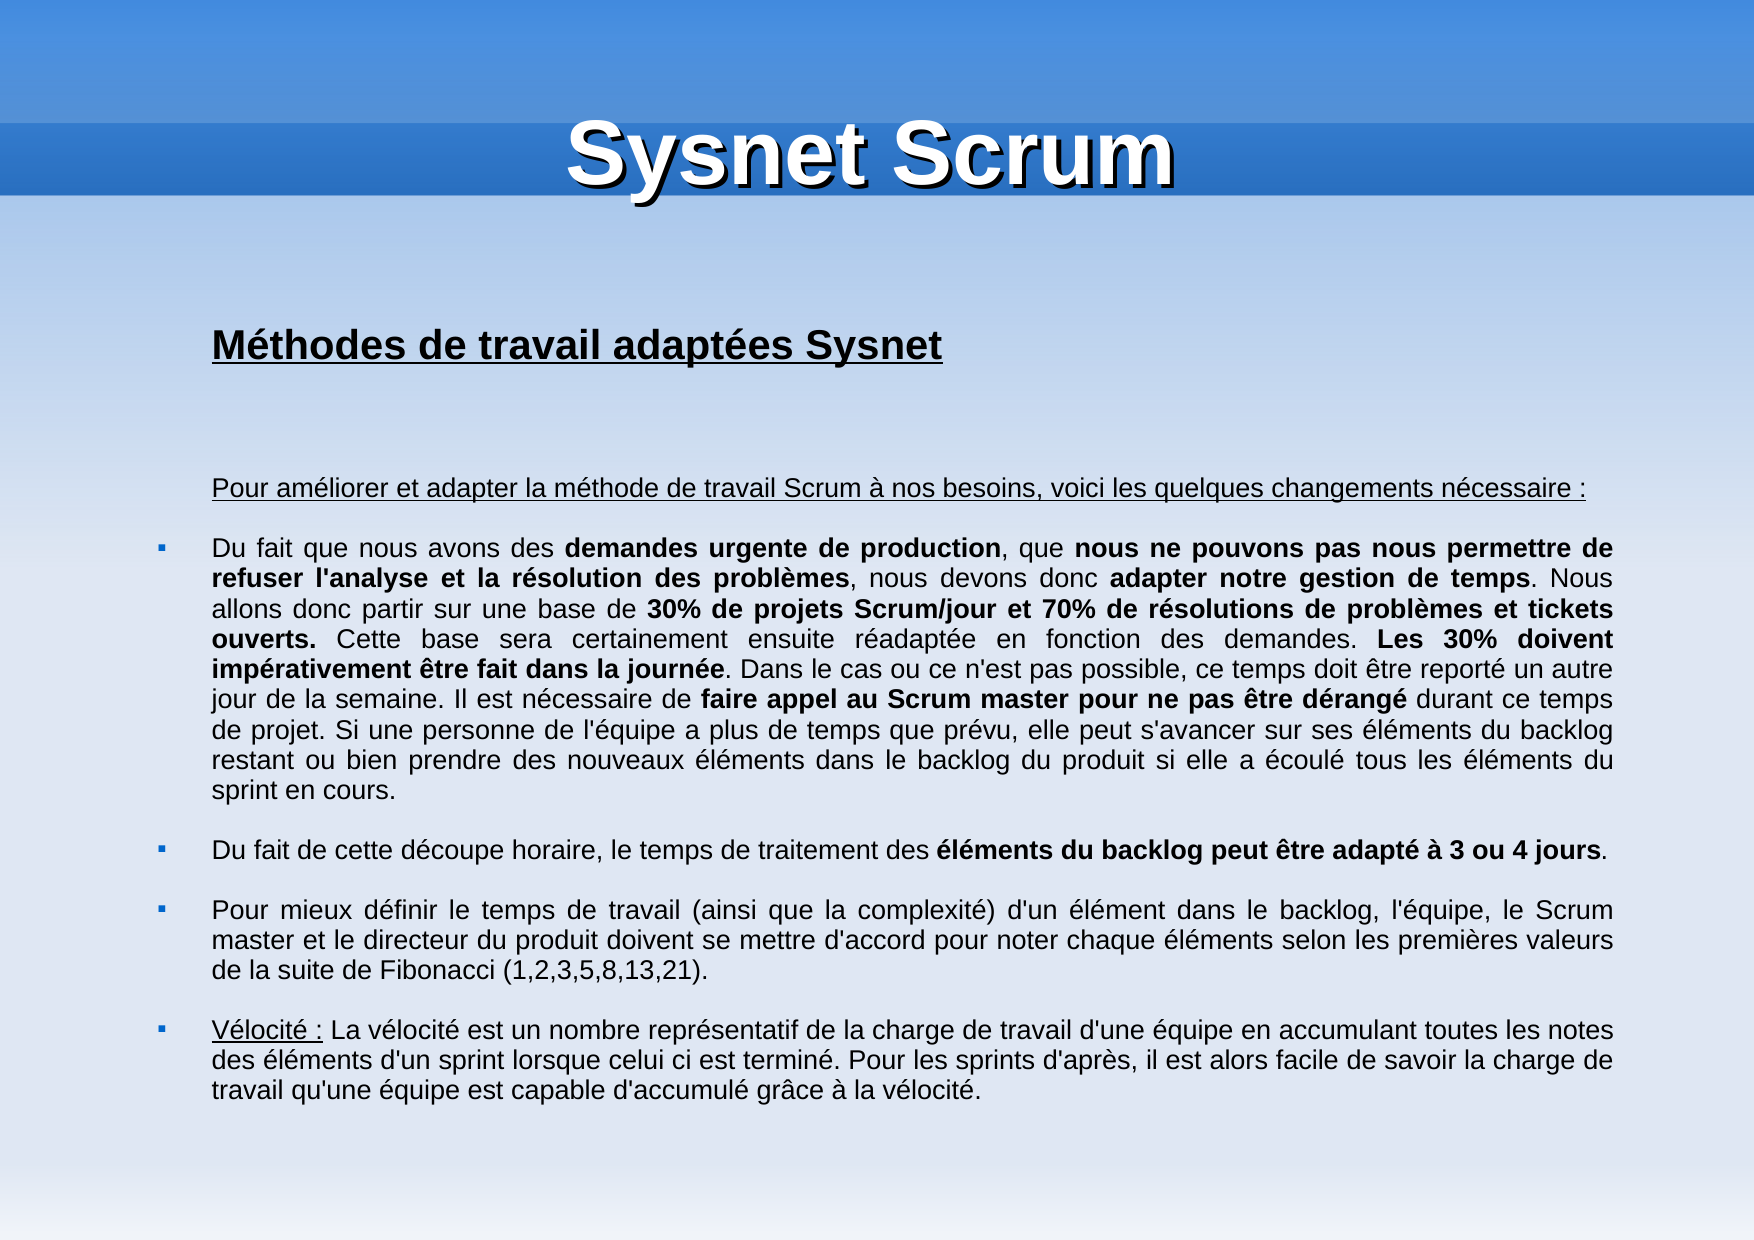

# Sysnet Scrum
Méthodes de travail adaptées Sysnet
Pour améliorer et adapter la méthode de travail Scrum à nos besoins, voici les quelques changements nécessaire :
Du fait que nous avons des demandes urgente de production, que nous ne pouvons pas nous permettre de refuser l'analyse et la résolution des problèmes, nous devons donc adapter notre gestion de temps. Nous allons donc partir sur une base de 30% de projets Scrum/jour et 70% de résolutions de problèmes et tickets ouverts. Cette base sera certainement ensuite réadaptée en fonction des demandes. Les 30% doivent impérativement être fait dans la journée. Dans le cas ou ce n'est pas possible, ce temps doit être reporté un autre jour de la semaine. Il est nécessaire de faire appel au Scrum master pour ne pas être dérangé durant ce temps de projet. Si une personne de l'équipe a plus de temps que prévu, elle peut s'avancer sur ses éléments du backlog restant ou bien prendre des nouveaux éléments dans le backlog du produit si elle a écoulé tous les éléments du sprint en cours.
Du fait de cette découpe horaire, le temps de traitement des éléments du backlog peut être adapté à 3 ou 4 jours.
Pour mieux définir le temps de travail (ainsi que la complexité) d'un élément dans le backlog, l'équipe, le Scrum master et le directeur du produit doivent se mettre d'accord pour noter chaque éléments selon les premières valeurs de la suite de Fibonacci (1,2,3,5,8,13,21).
Vélocité : La vélocité est un nombre représentatif de la charge de travail d'une équipe en accumulant toutes les notes des éléments d'un sprint lorsque celui ci est terminé. Pour les sprints d'après, il est alors facile de savoir la charge de travail qu'une équipe est capable d'accumulé grâce à la vélocité.